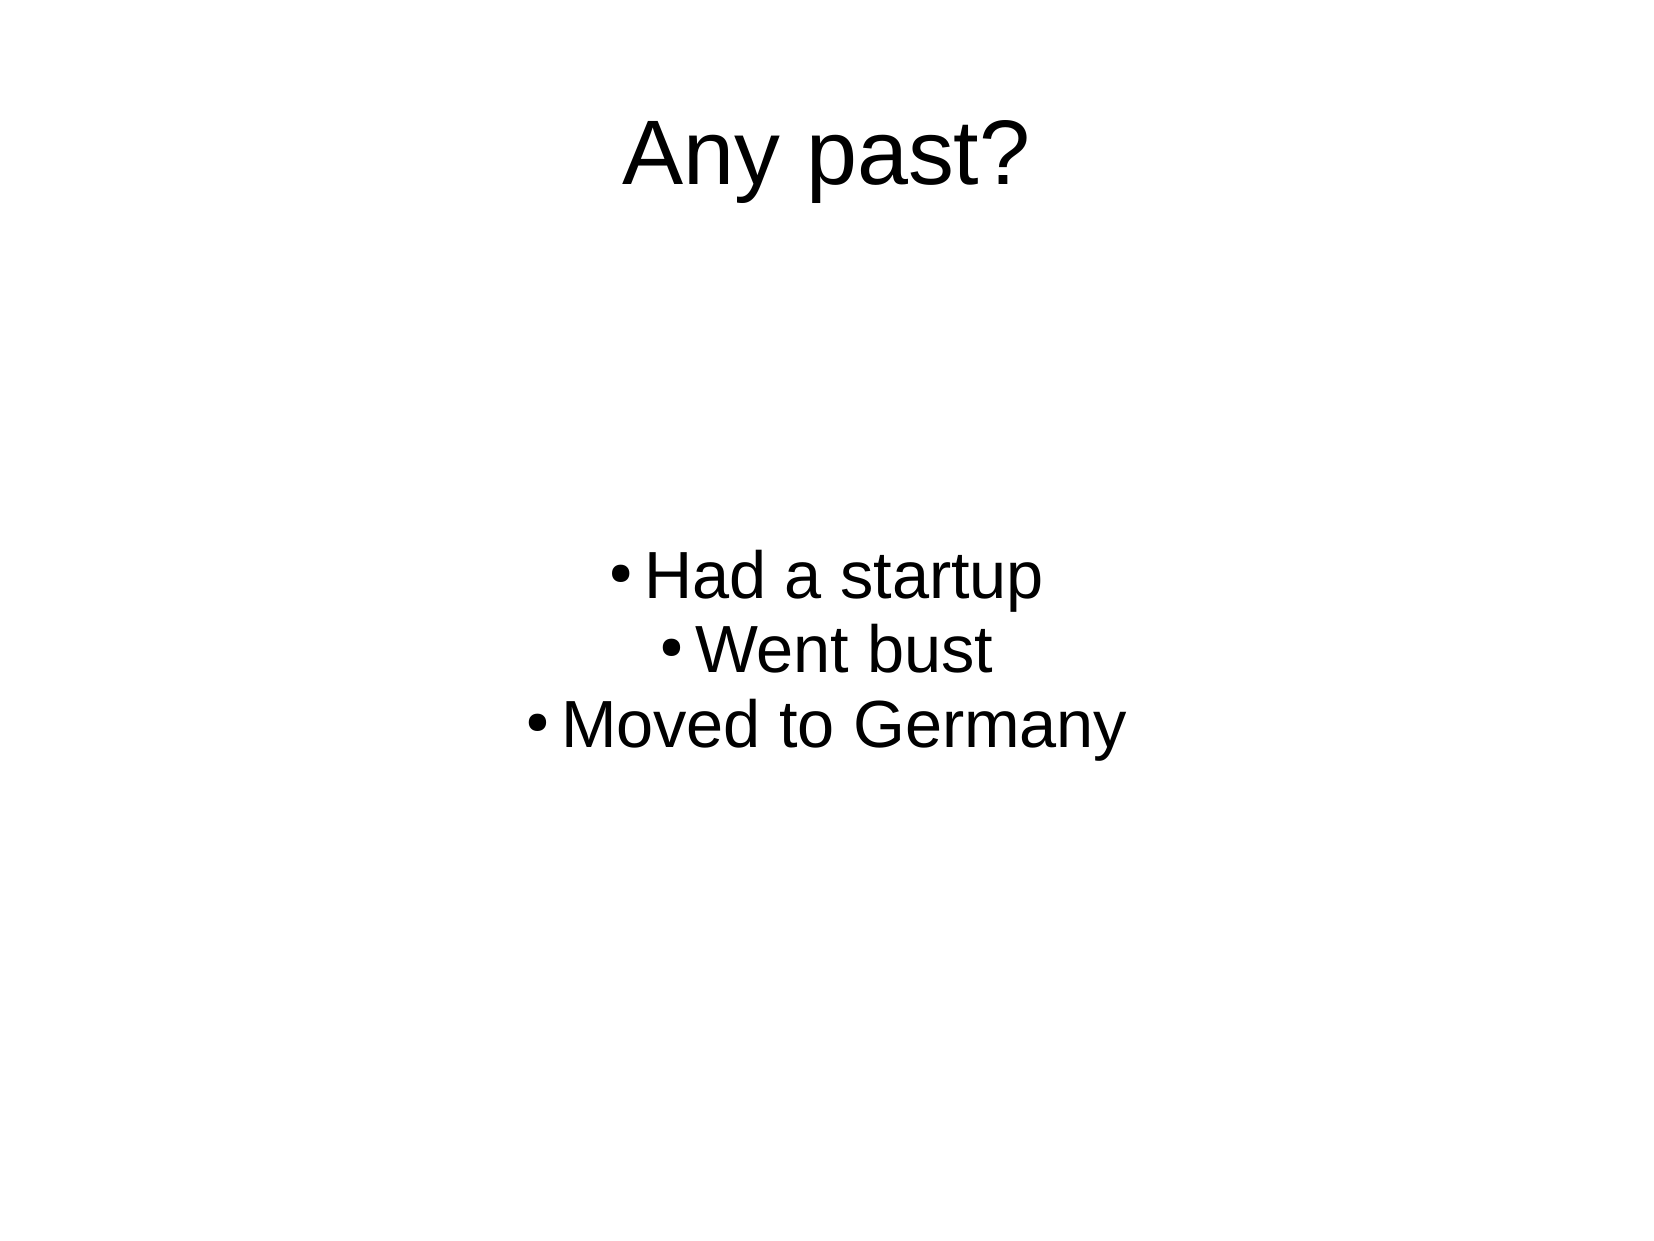

# Any past?
Had a startup
Went bust
Moved to Germany